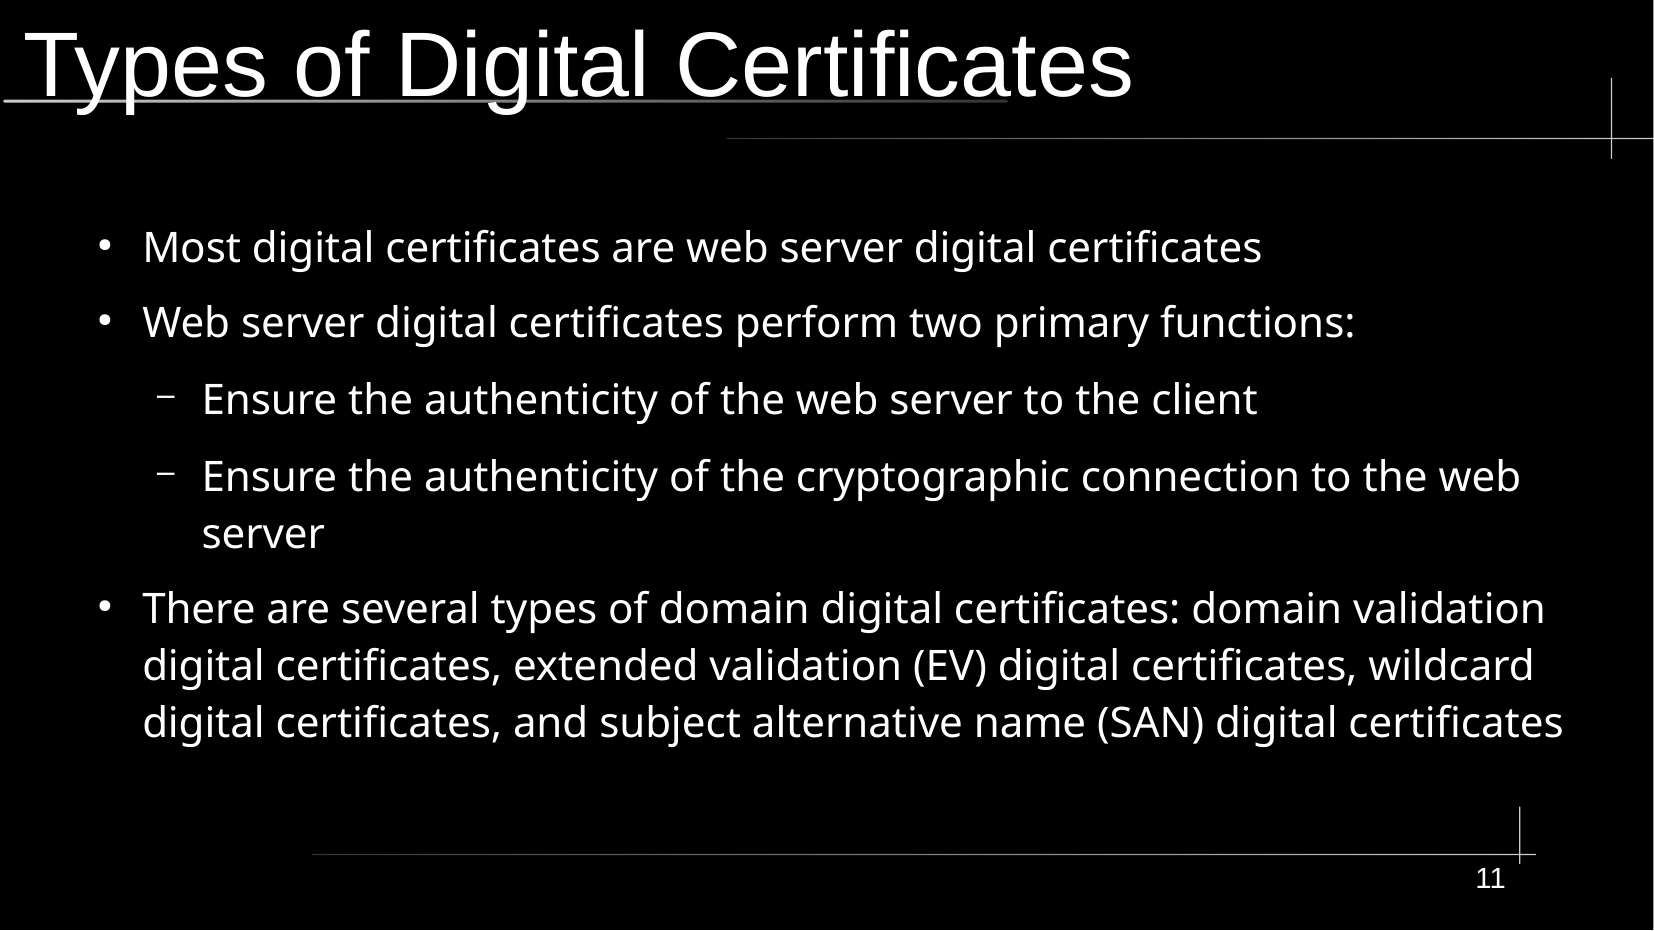

# Types of Digital Certificates
Most digital certificates are web server digital certificates
Web server digital certificates perform two primary functions:
Ensure the authenticity of the web server to the client
Ensure the authenticity of the cryptographic connection to the web server
There are several types of domain digital certificates: domain validation digital certificates, extended validation (EV) digital certificates, wildcard digital certificates, and subject alternative name (SAN) digital certificates
11